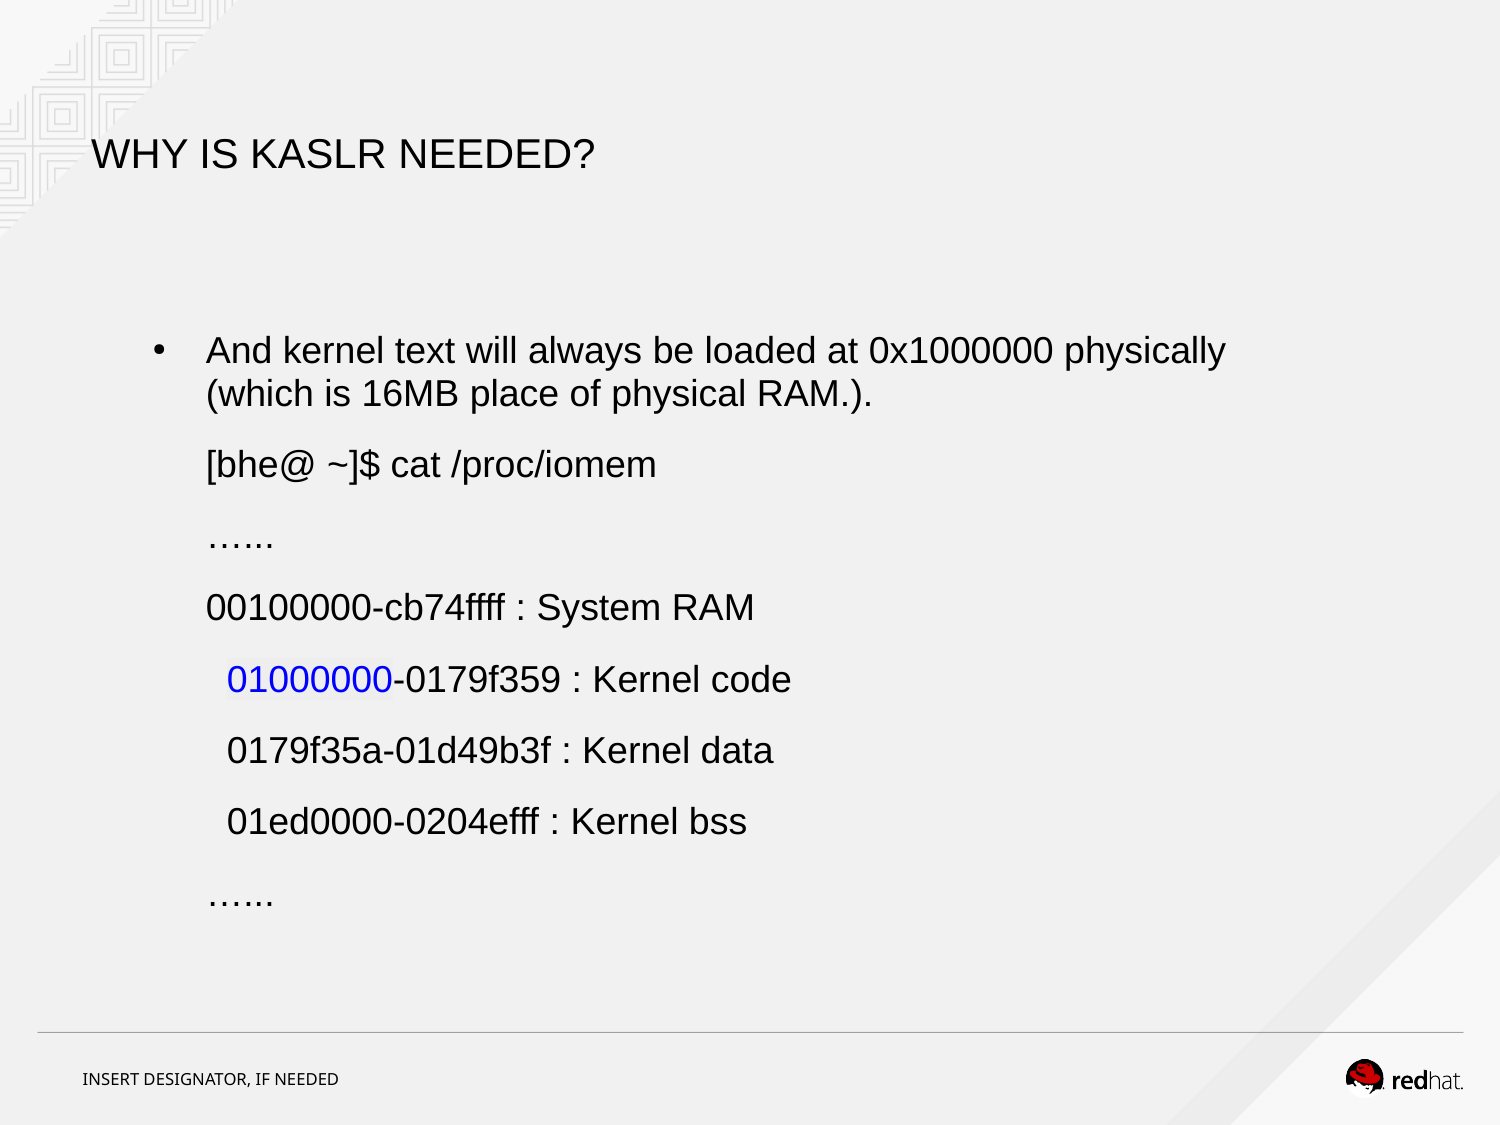

# WHY IS KASLR NEEDED?
And kernel text will always be loaded at 0x1000000 physically (which is 16MB place of physical RAM.).
[bhe@ ~]$ cat /proc/iomem
…...
00100000-cb74ffff : System RAM
 01000000-0179f359 : Kernel code
 0179f35a-01d49b3f : Kernel data
 01ed0000-0204efff : Kernel bss
…...